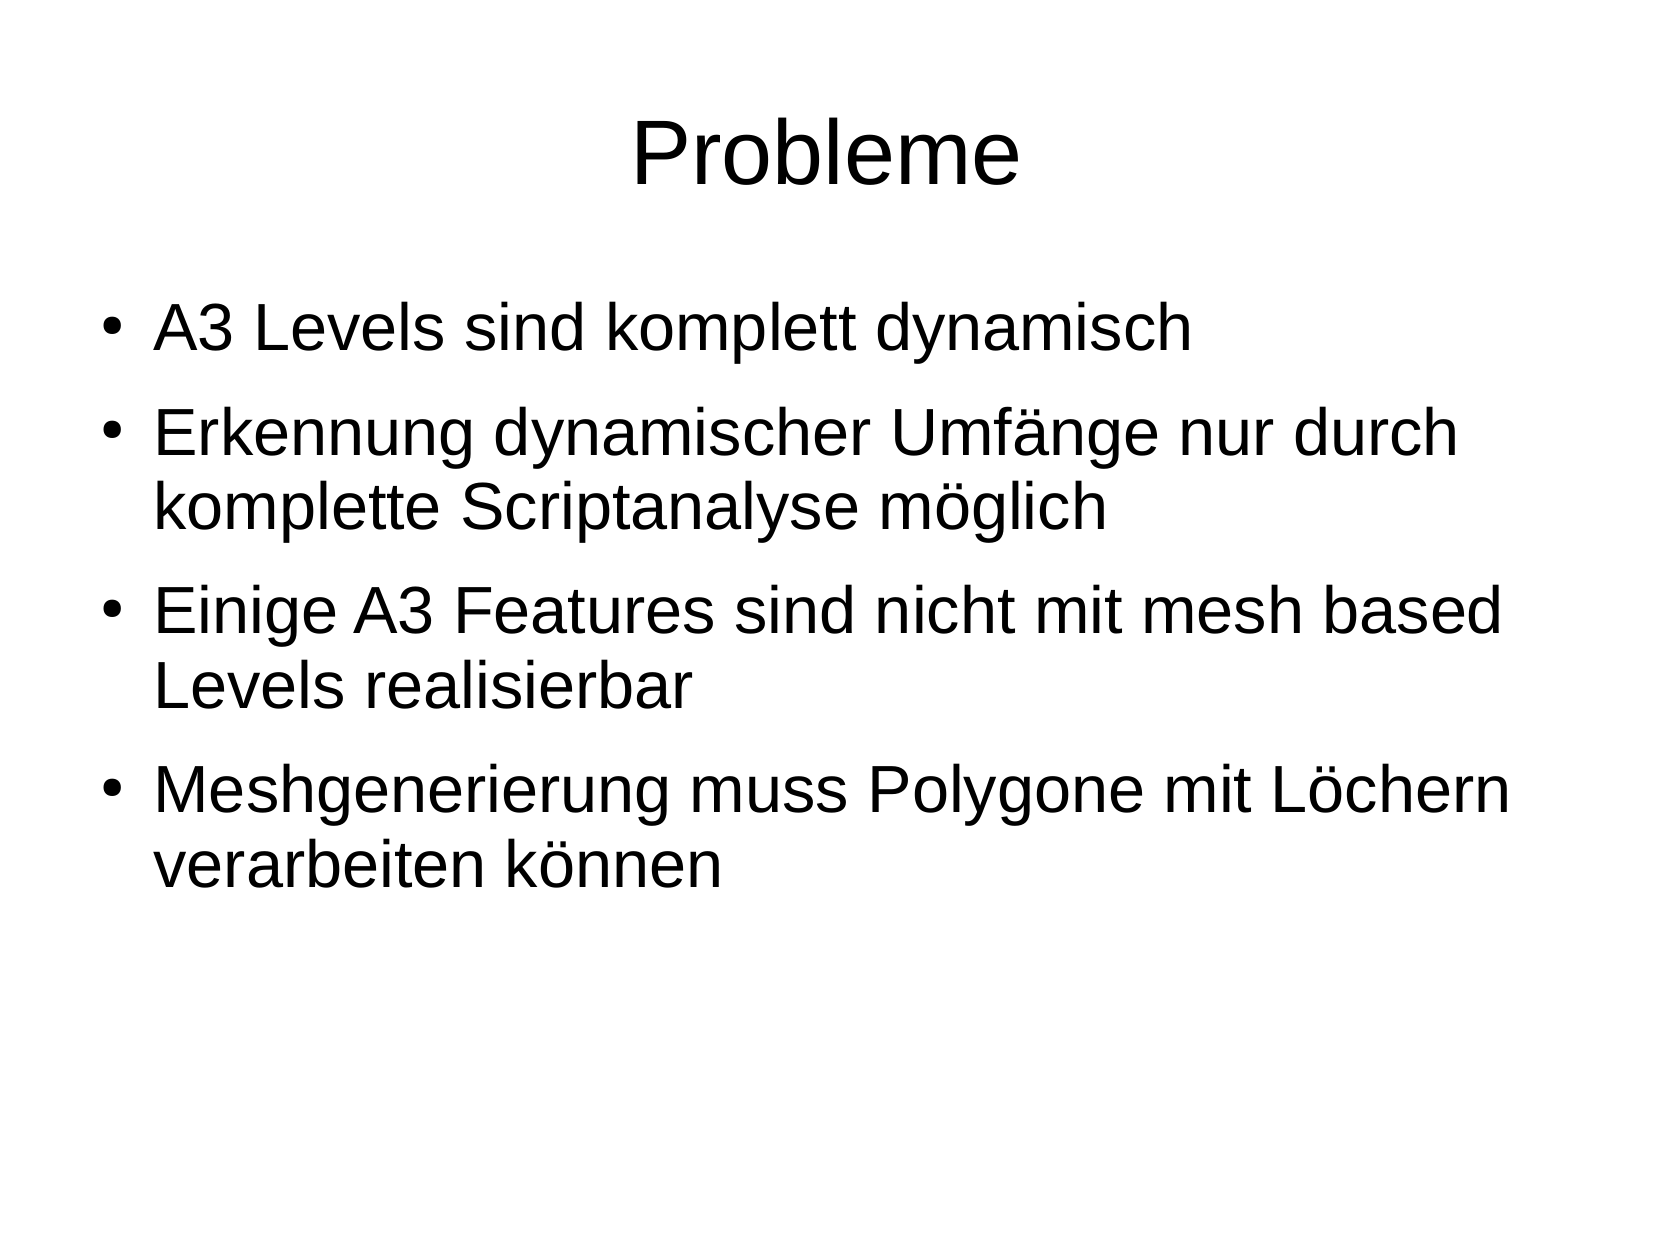

# Probleme
A3 Levels sind komplett dynamisch
Erkennung dynamischer Umfänge nur durch komplette Scriptanalyse möglich
Einige A3 Features sind nicht mit mesh based Levels realisierbar
Meshgenerierung muss Polygone mit Löchern verarbeiten können